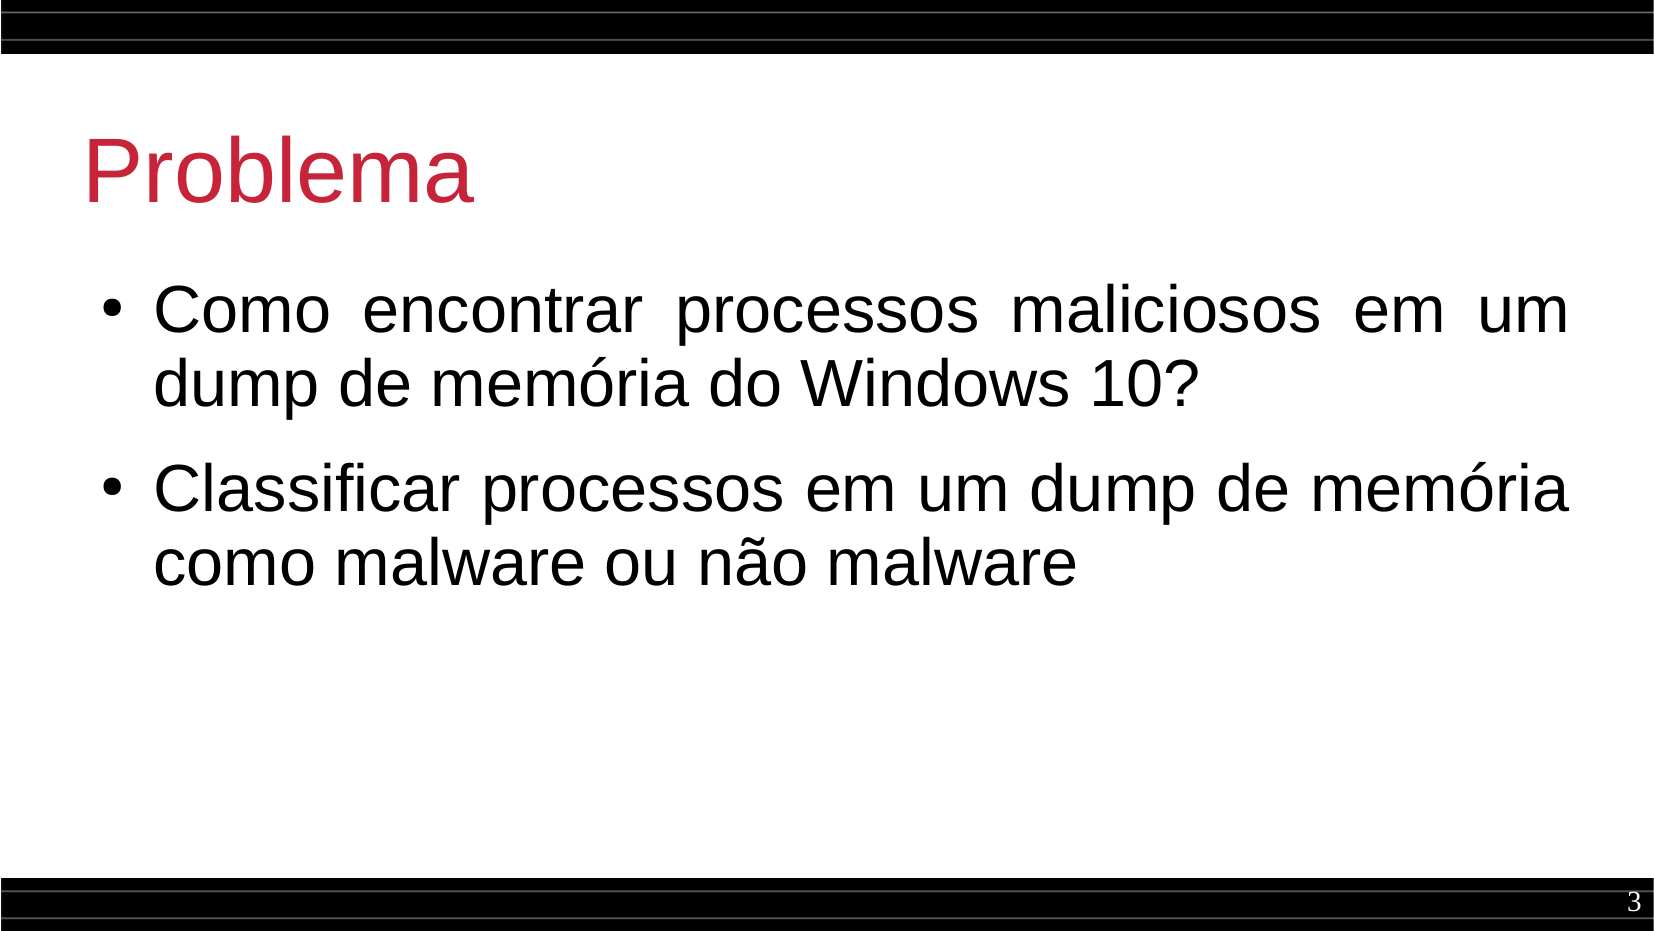

# Problema
Como encontrar processos maliciosos em um dump de memória do Windows 10?
Classificar processos em um dump de memória como malware ou não malware